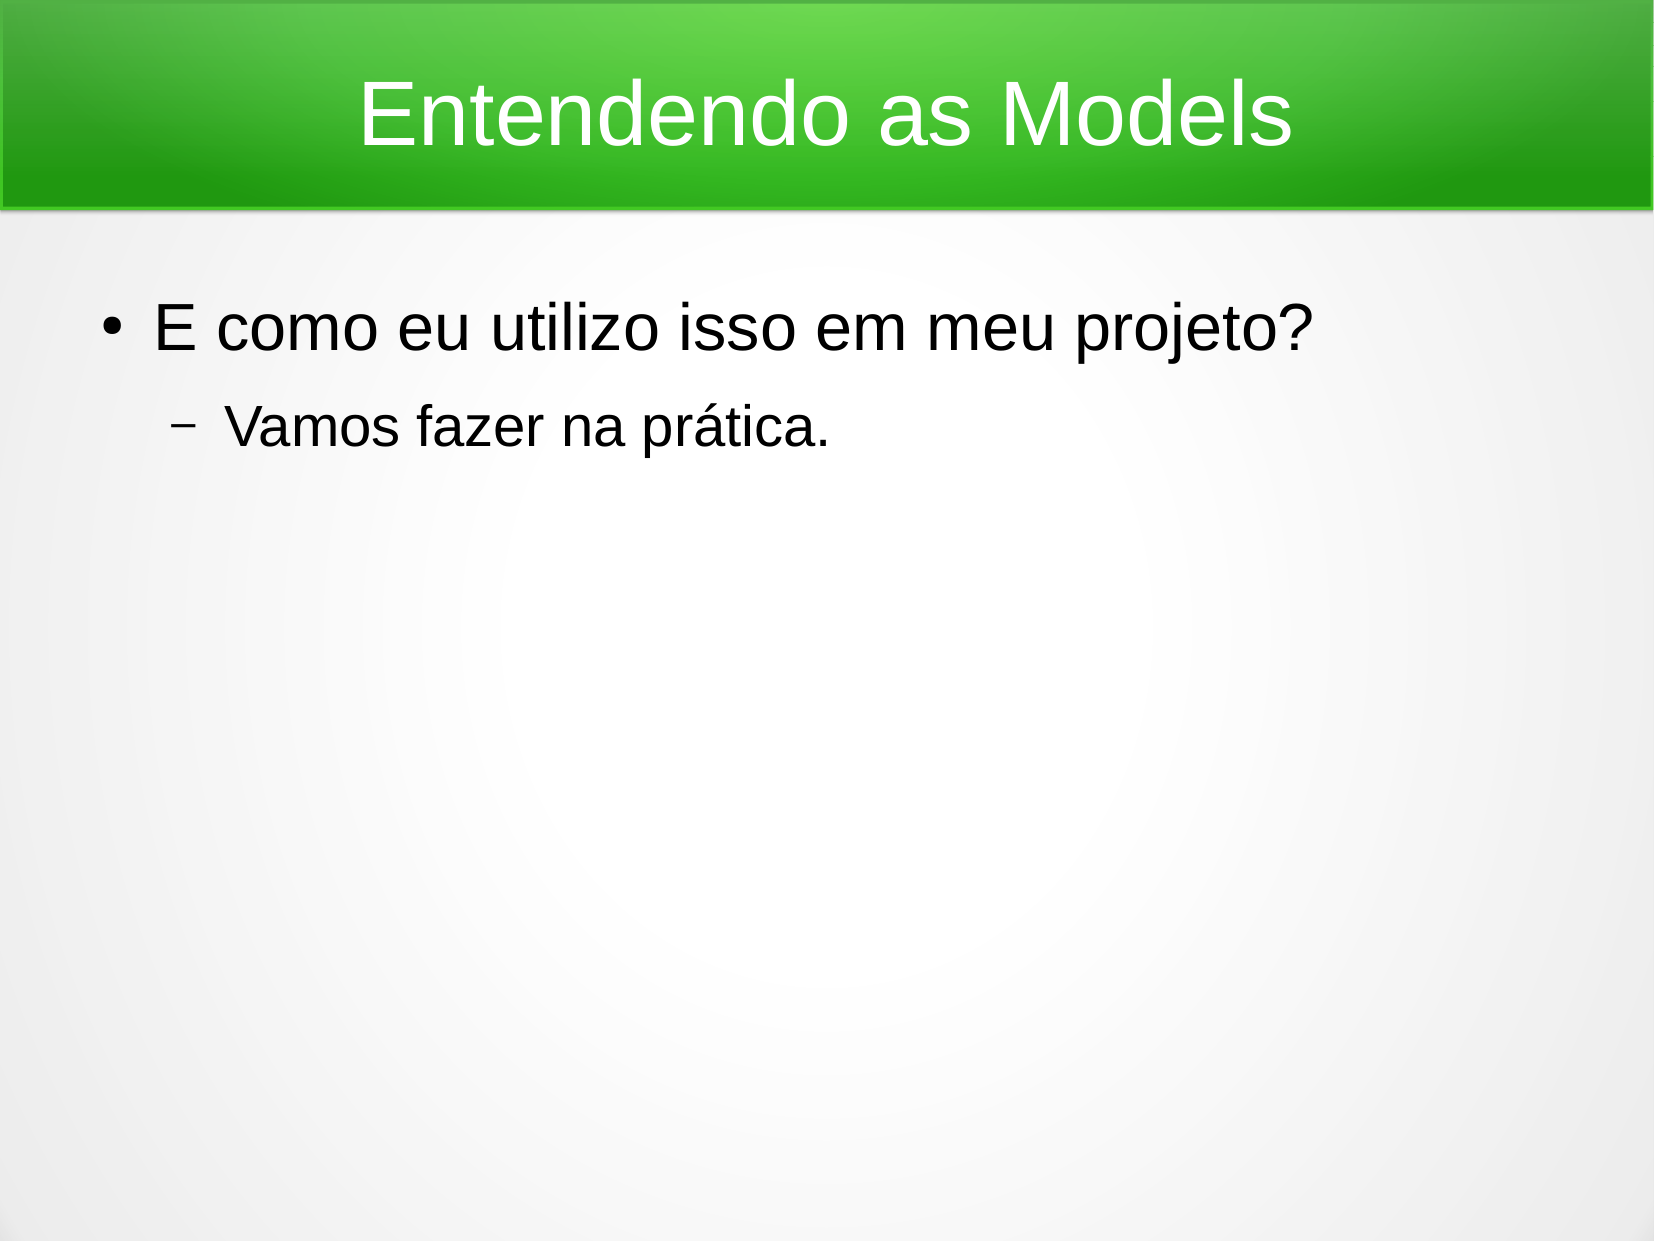

# Entendendo as Models
E como eu utilizo isso em meu projeto?
Vamos fazer na prática.